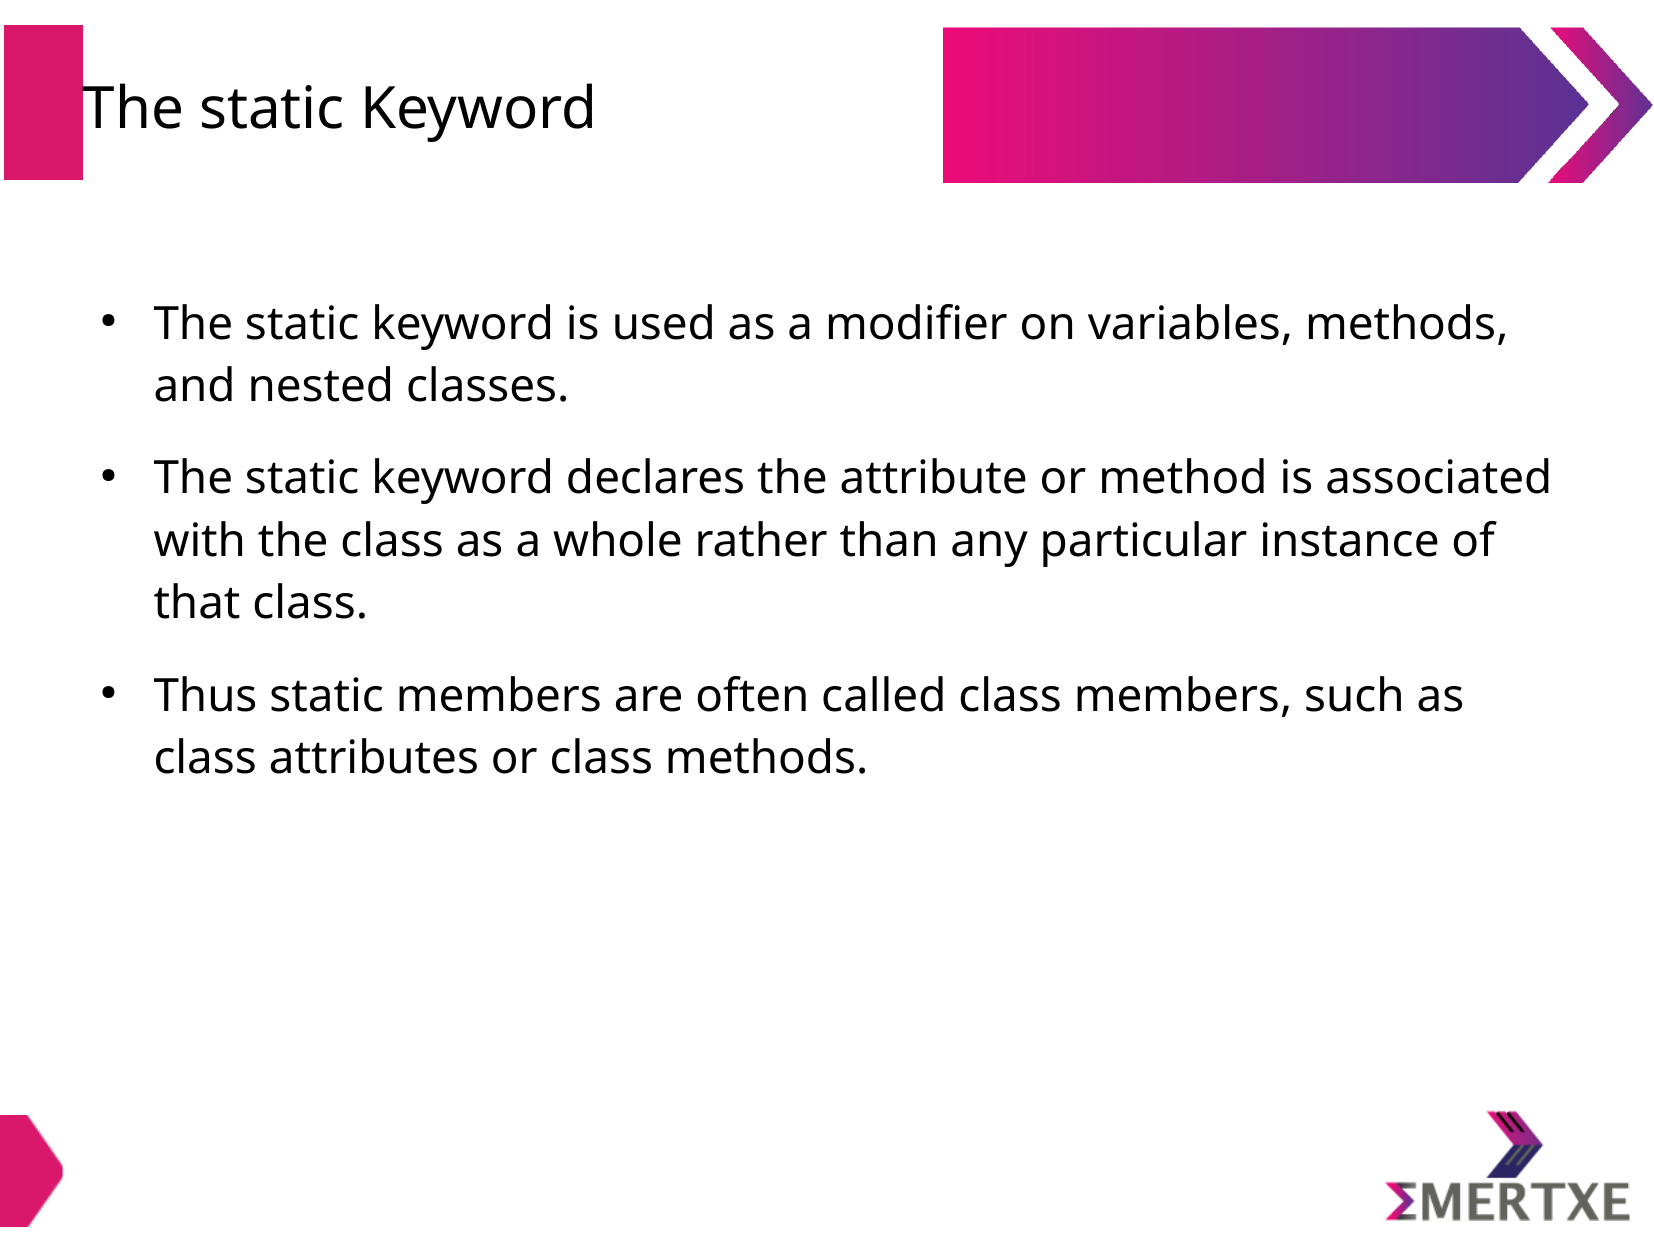

# The static Keyword
The static keyword is used as a modifier on variables, methods, and nested classes.
The static keyword declares the attribute or method is associated with the class as a whole rather than any particular instance of that class.
Thus static members are often called class members, such as class attributes or class methods.